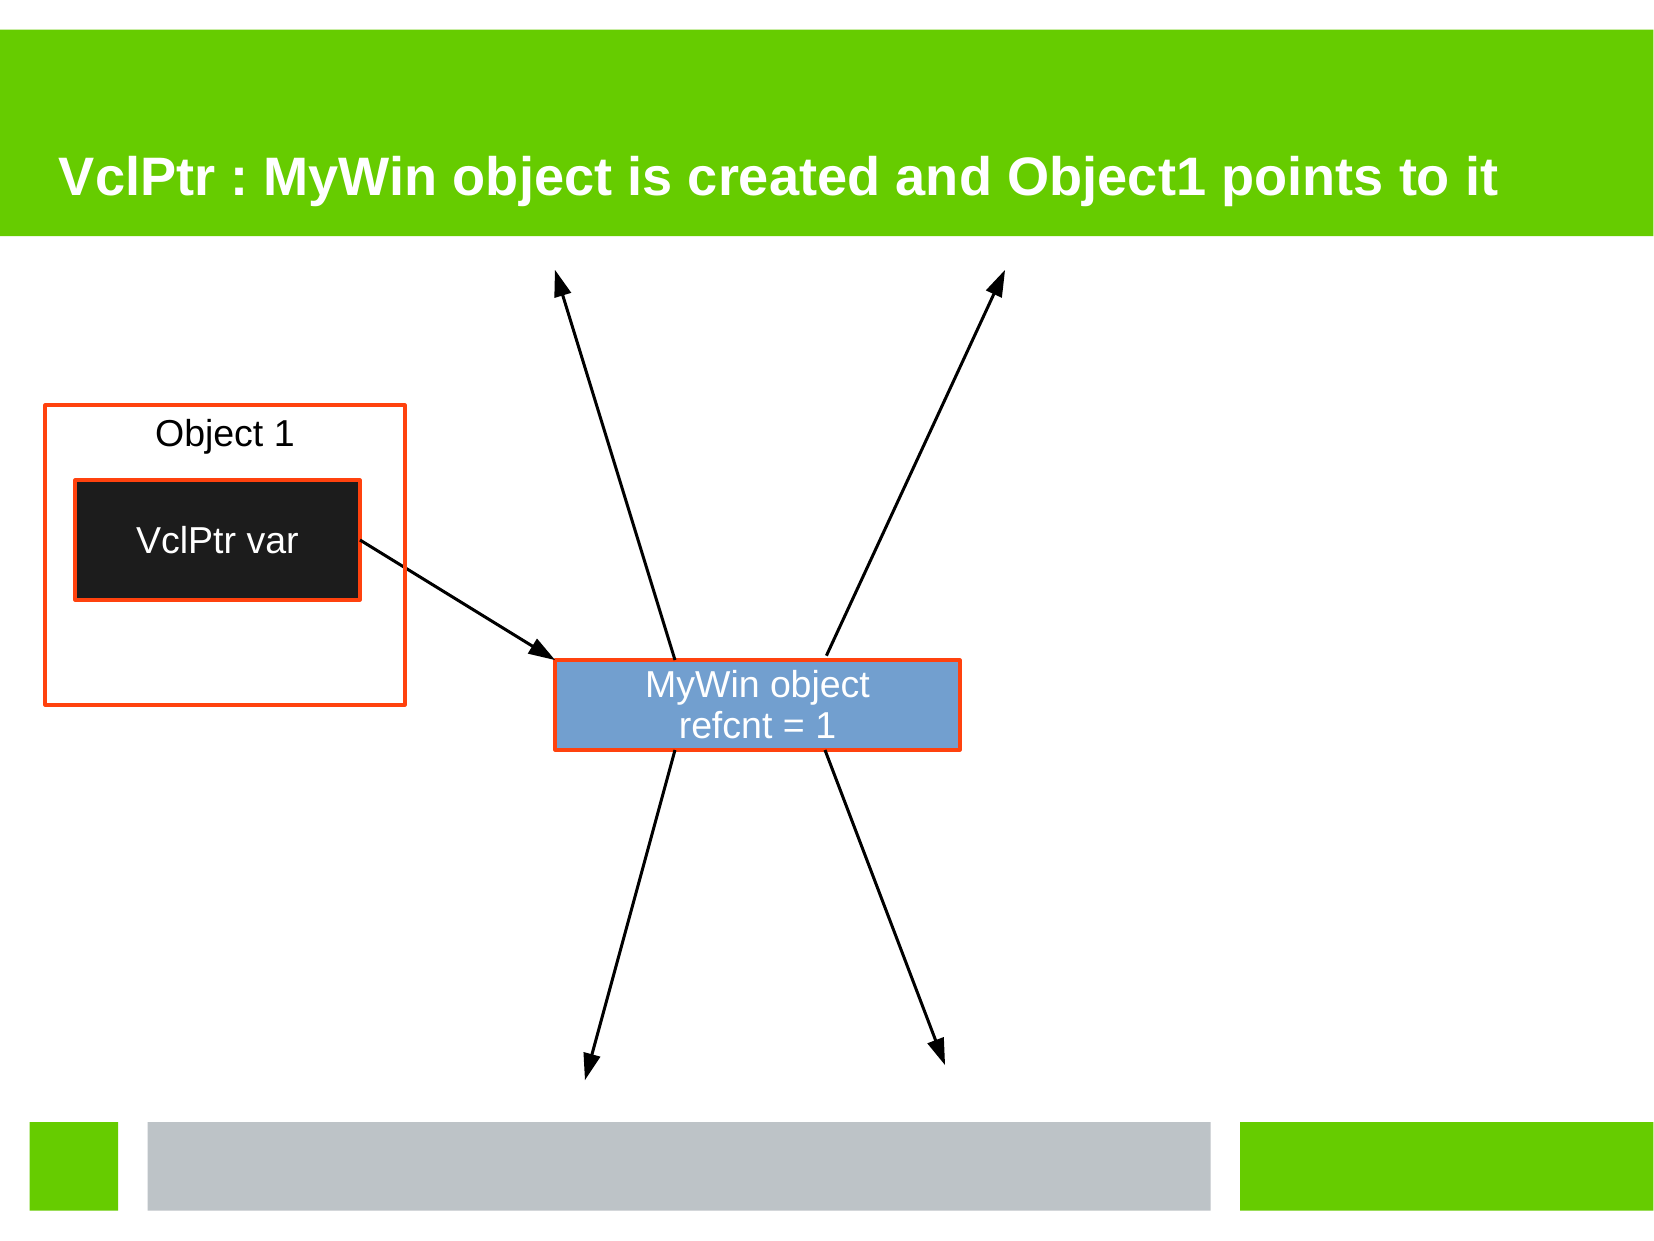

# VclPtr : MyWin object is created and Object1 points to it
Object 1
VclPtr var
MyWin object
refcnt = 1